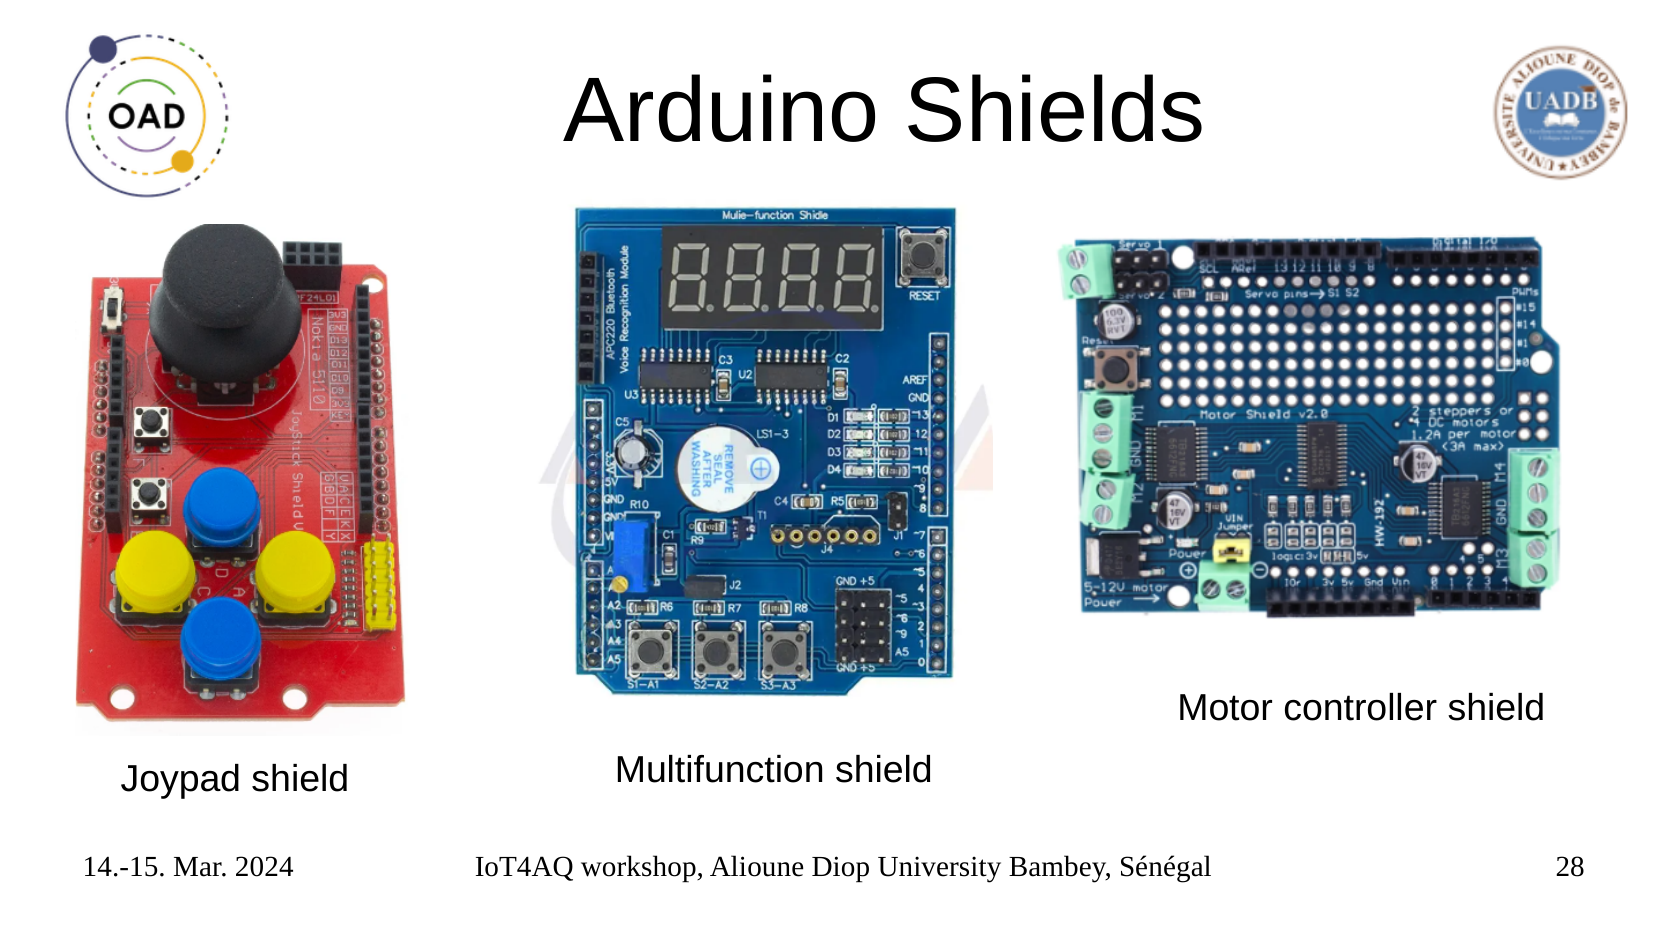

# Arduino Shields
Motor controller shield
Multifunction shield
Joypad shield
14.-15. Mar. 2024
IoT4AQ workshop, Alioune Diop University Bambey, Sénégal
28